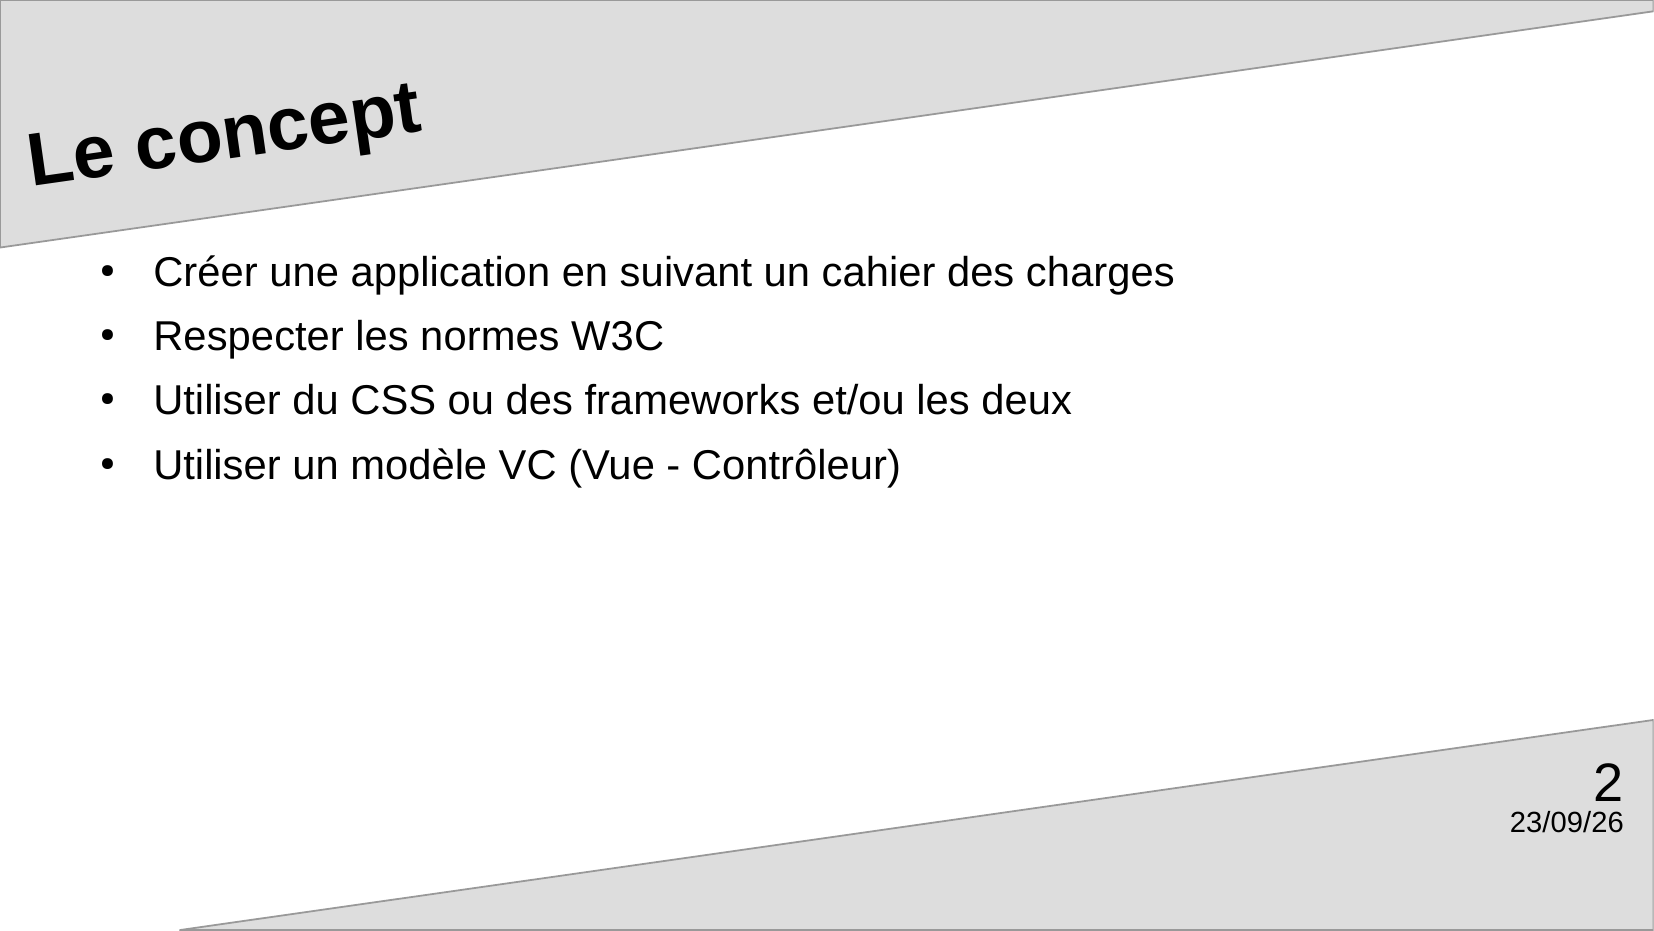

# Le concept
Créer une application en suivant un cahier des charges
Respecter les normes W3C
Utiliser du CSS ou des frameworks et/ou les deux
Utiliser un modèle VC (Vue - Contrôleur)
2